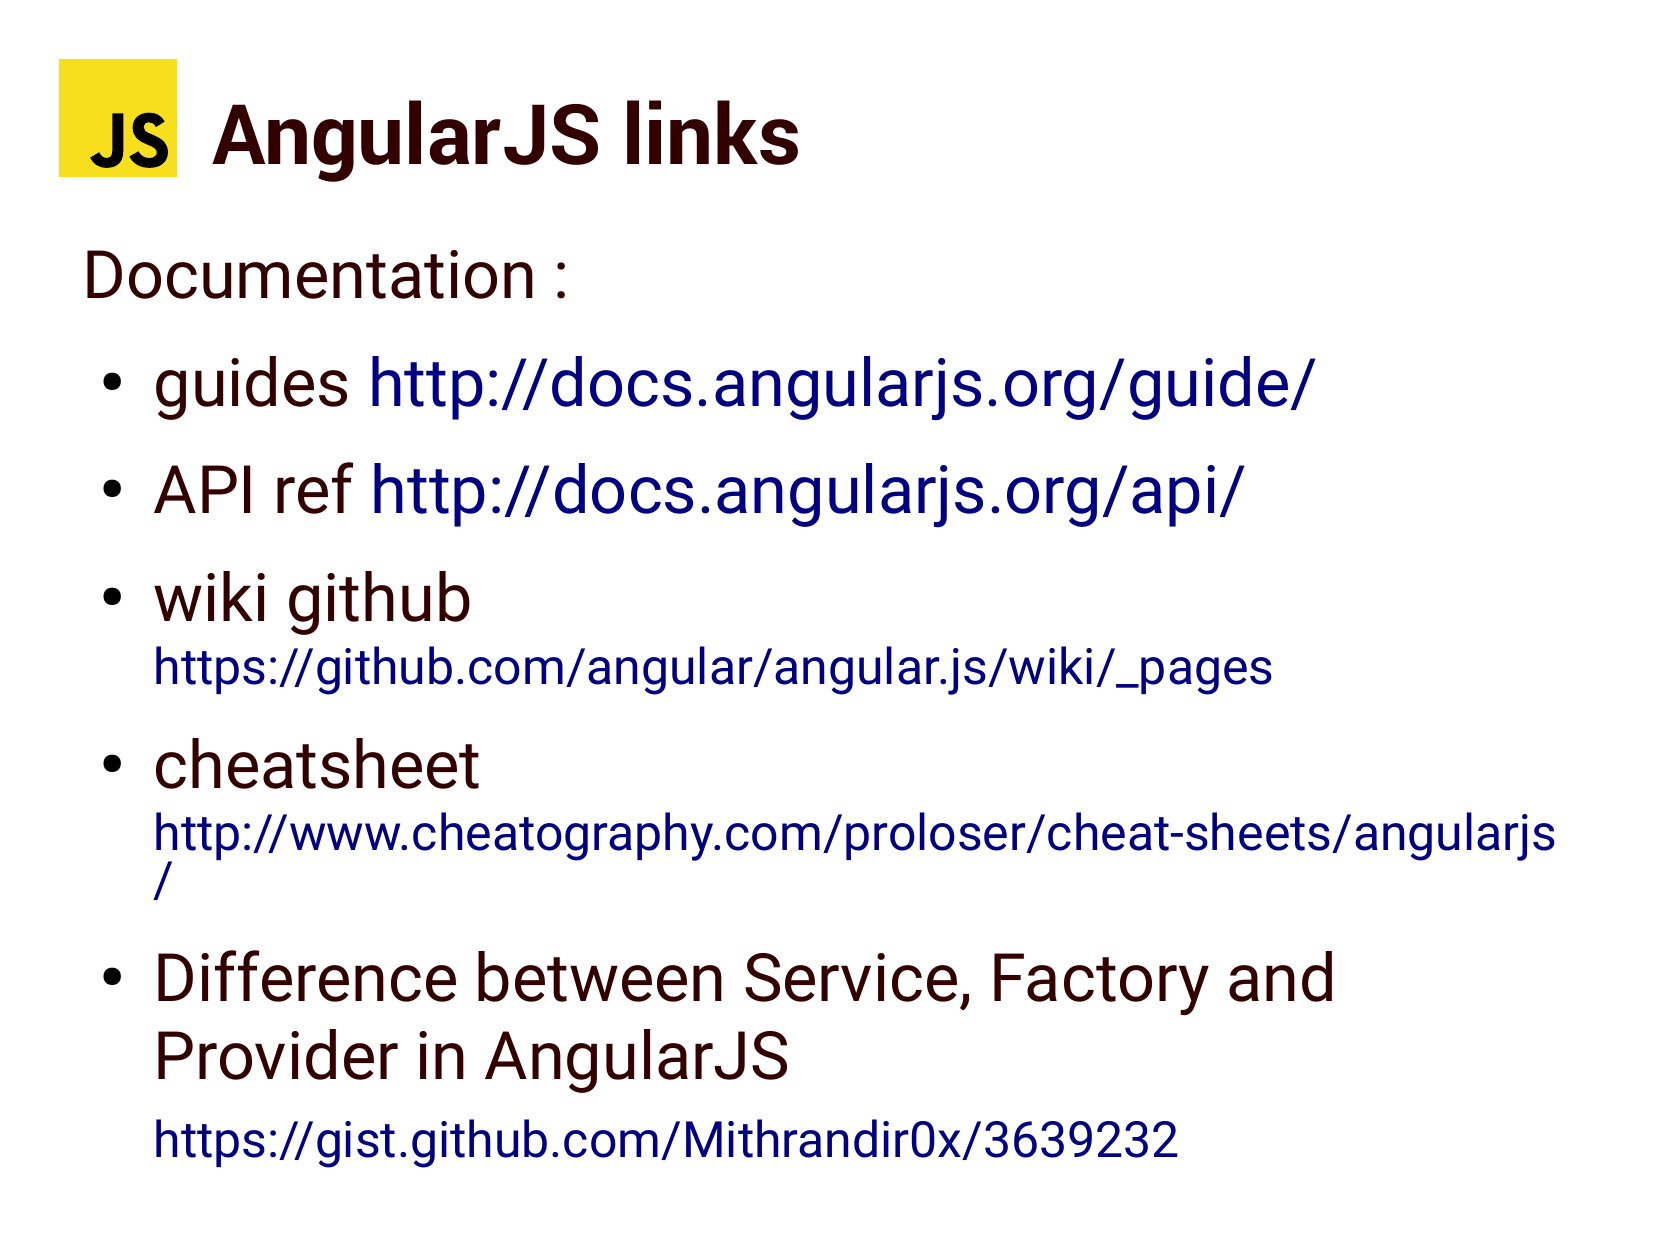

# AngularJS links
Documentation :
guides http://docs.angularjs.org/guide/
API ref http://docs.angularjs.org/api/
wiki github https://github.com/angular/angular.js/wiki/_pages
cheatsheet http://www.cheatography.com/proloser/cheat-sheets/angularjs/
Difference between Service, Factory and Provider in AngularJS https://gist.github.com/Mithrandir0x/3639232